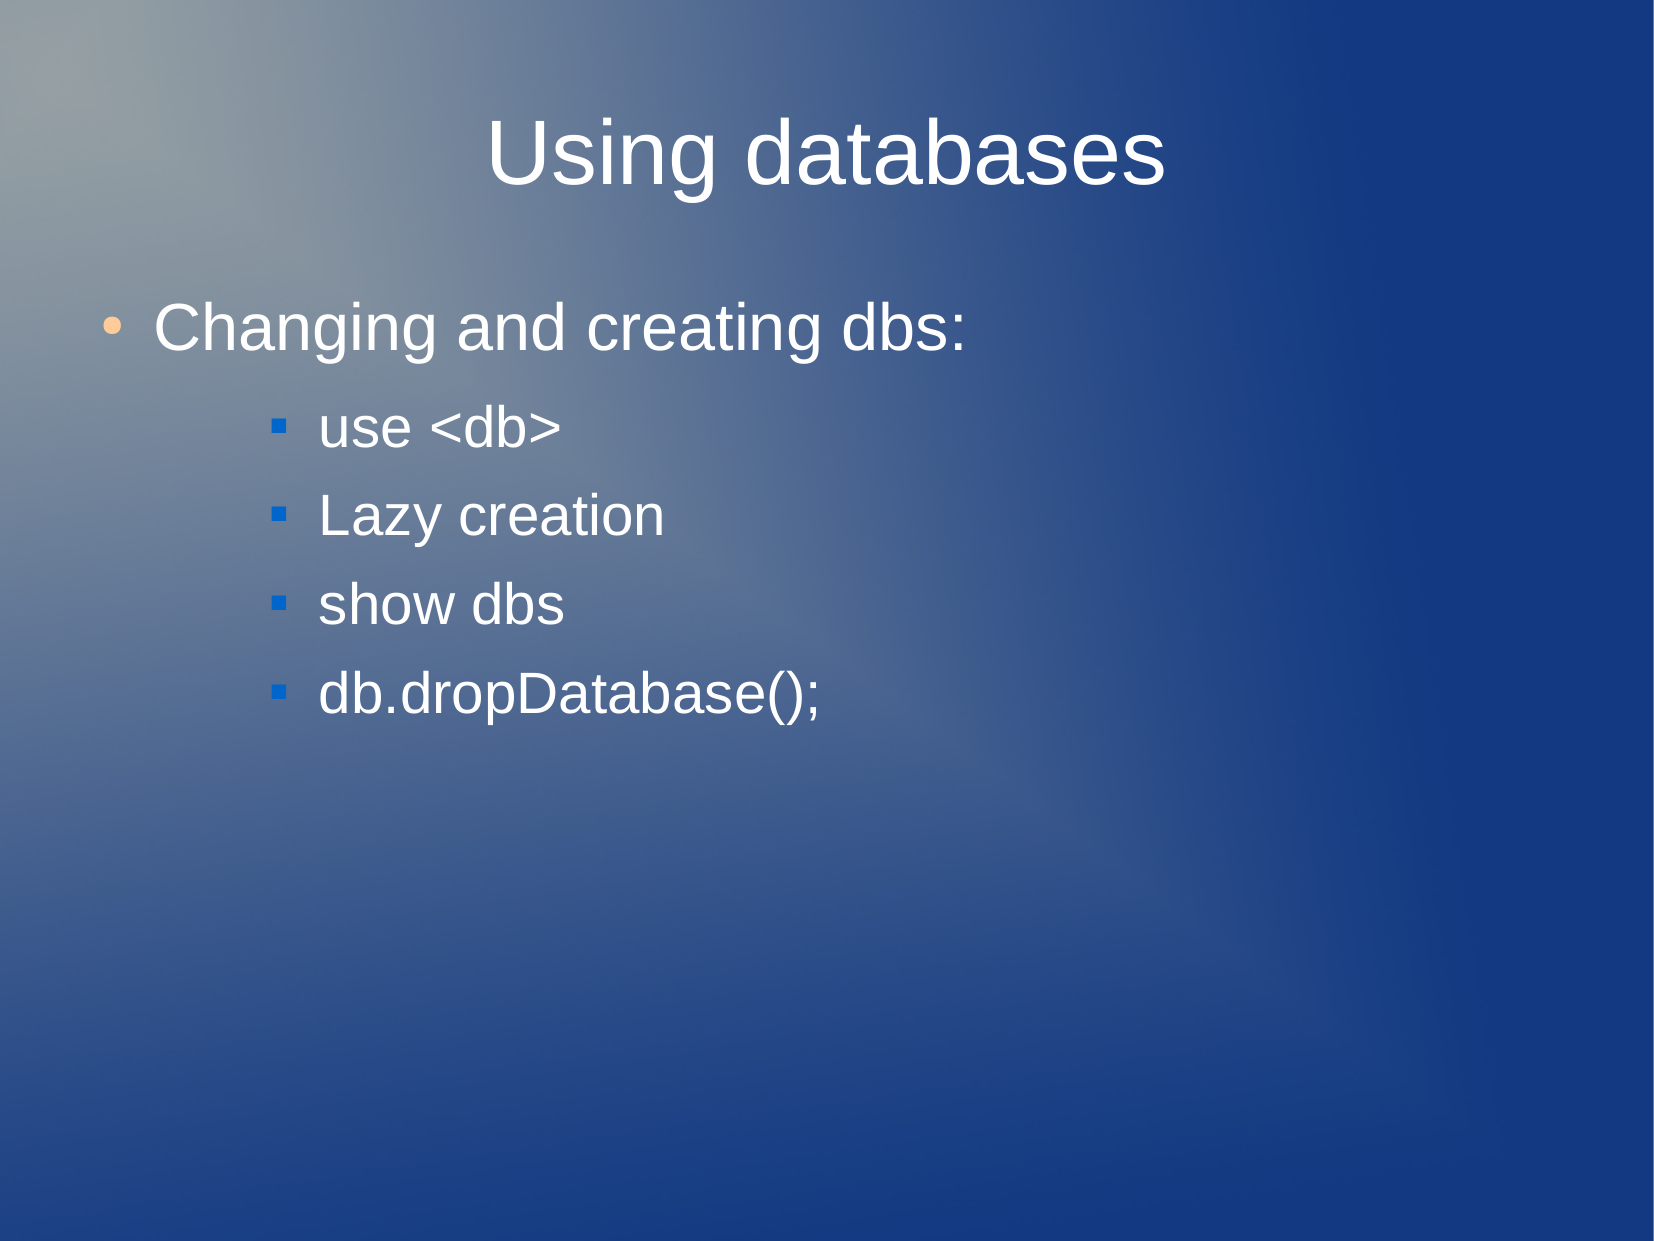

# Using databases
Changing and creating dbs:
use <db>
Lazy creation
show dbs
db.dropDatabase();